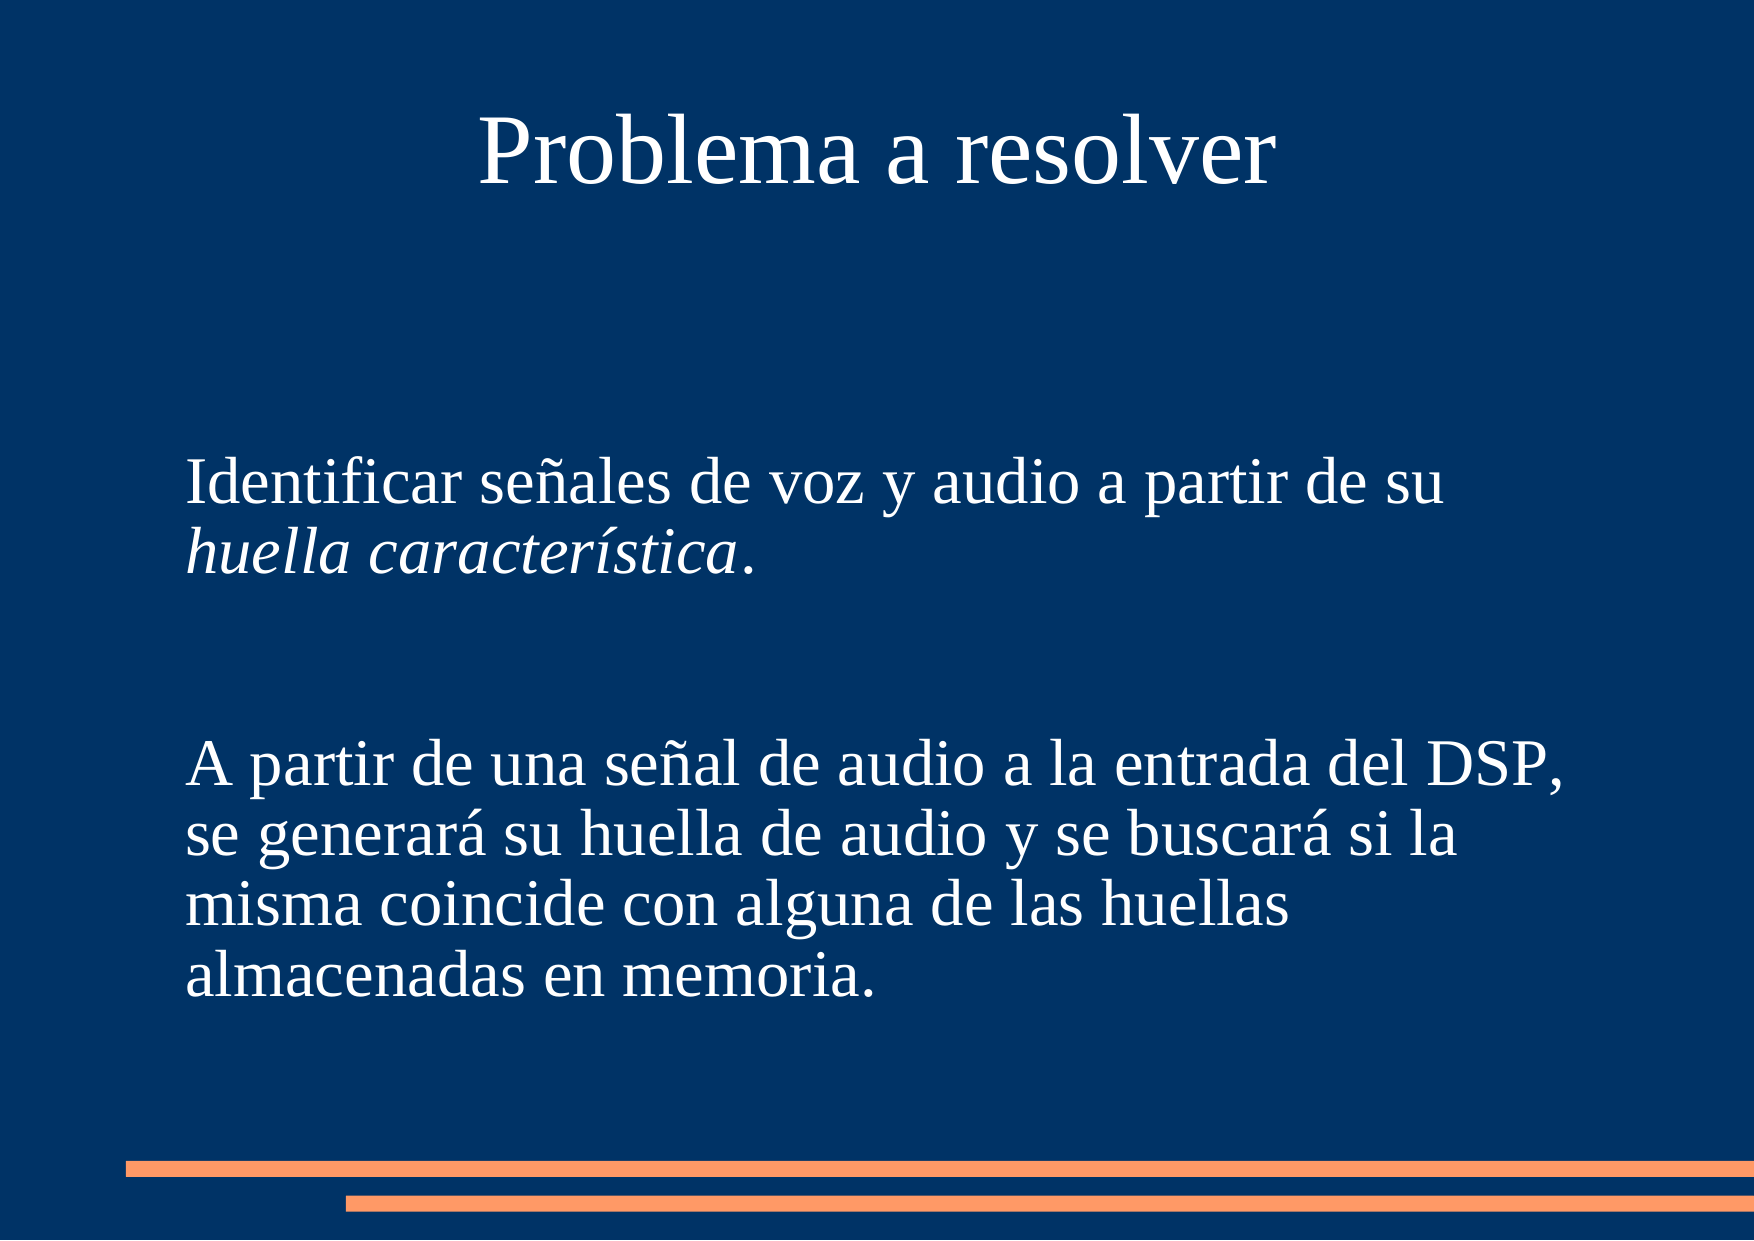

# Problema a resolver
	Identificar señales de voz y audio a partir de su
	huella característica.
	A partir de una señal de audio a la entrada del DSP,
	se generará su huella de audio y se buscará si la
	misma coincide con alguna de las huellas
	almacenadas en memoria.